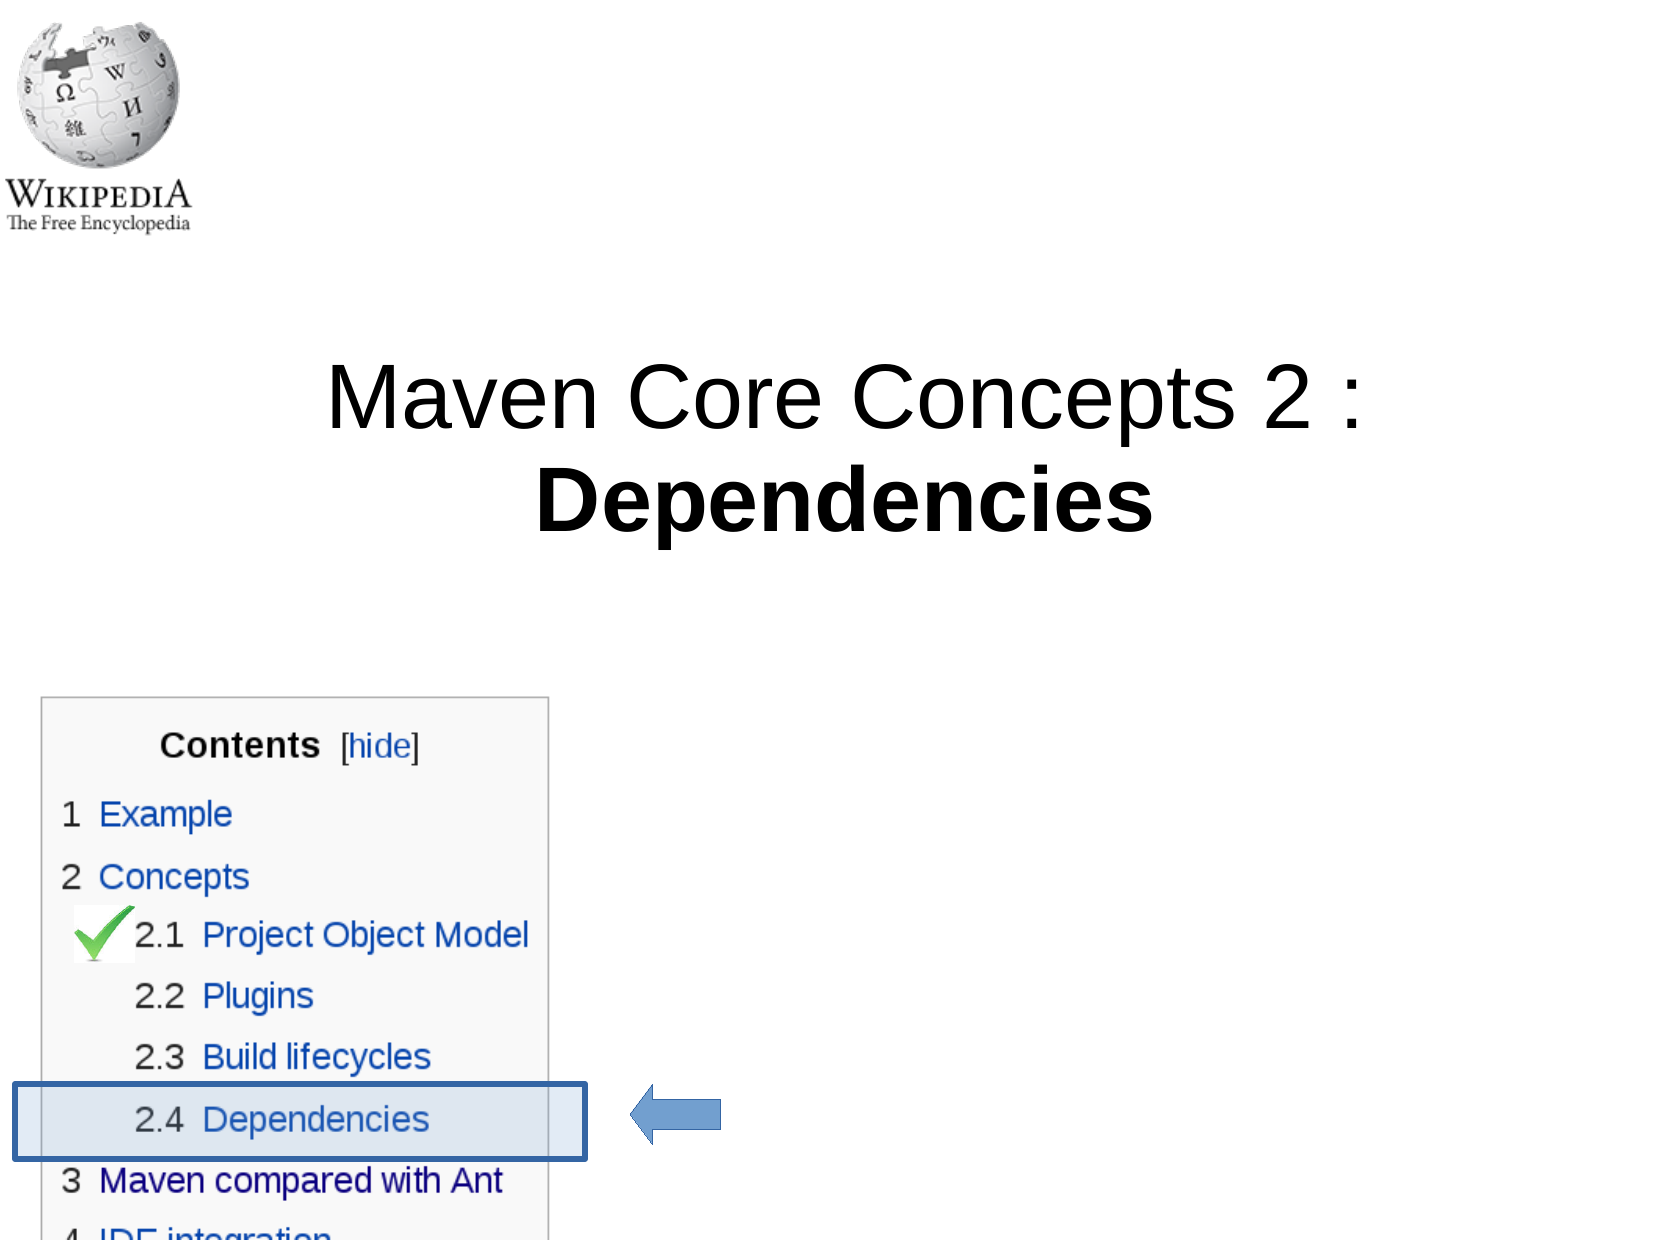

# Maven Core Concepts 2 : Dependencies